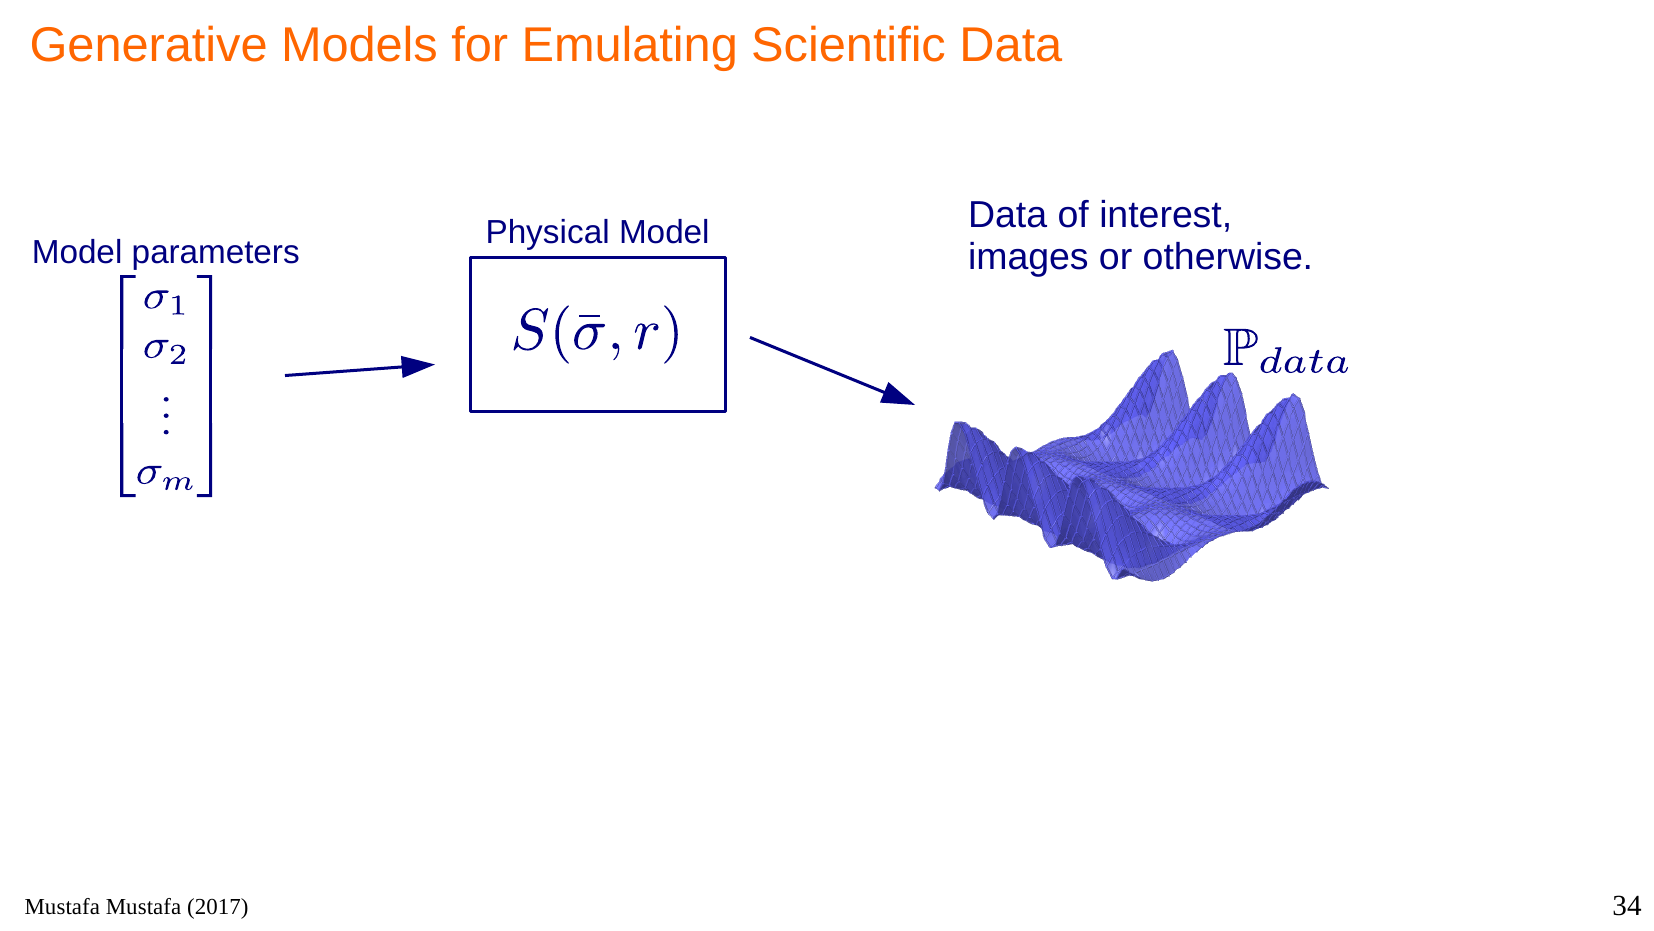

# Generative Models for Emulating Scientific Data
Data of interest, images or otherwise.
Physical Model
Model parameters
34
Mustafa Mustafa (2017)